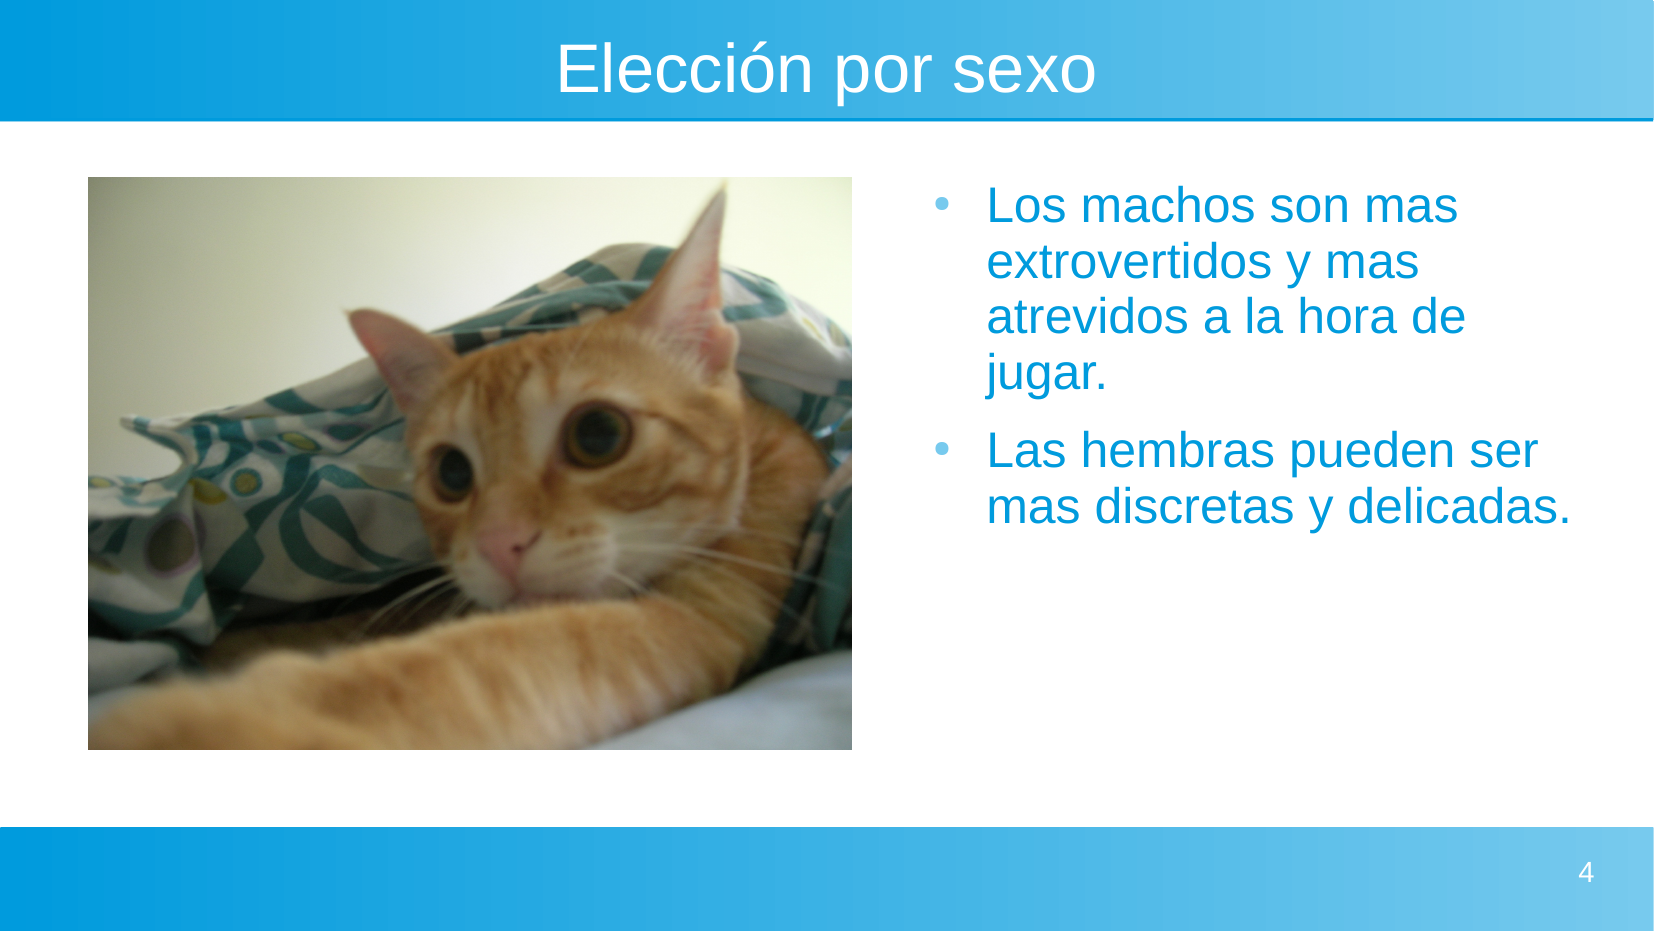

# Elección por sexo
Los machos son mas extrovertidos y mas atrevidos a la hora de jugar.
Las hembras pueden ser mas discretas y delicadas.
4